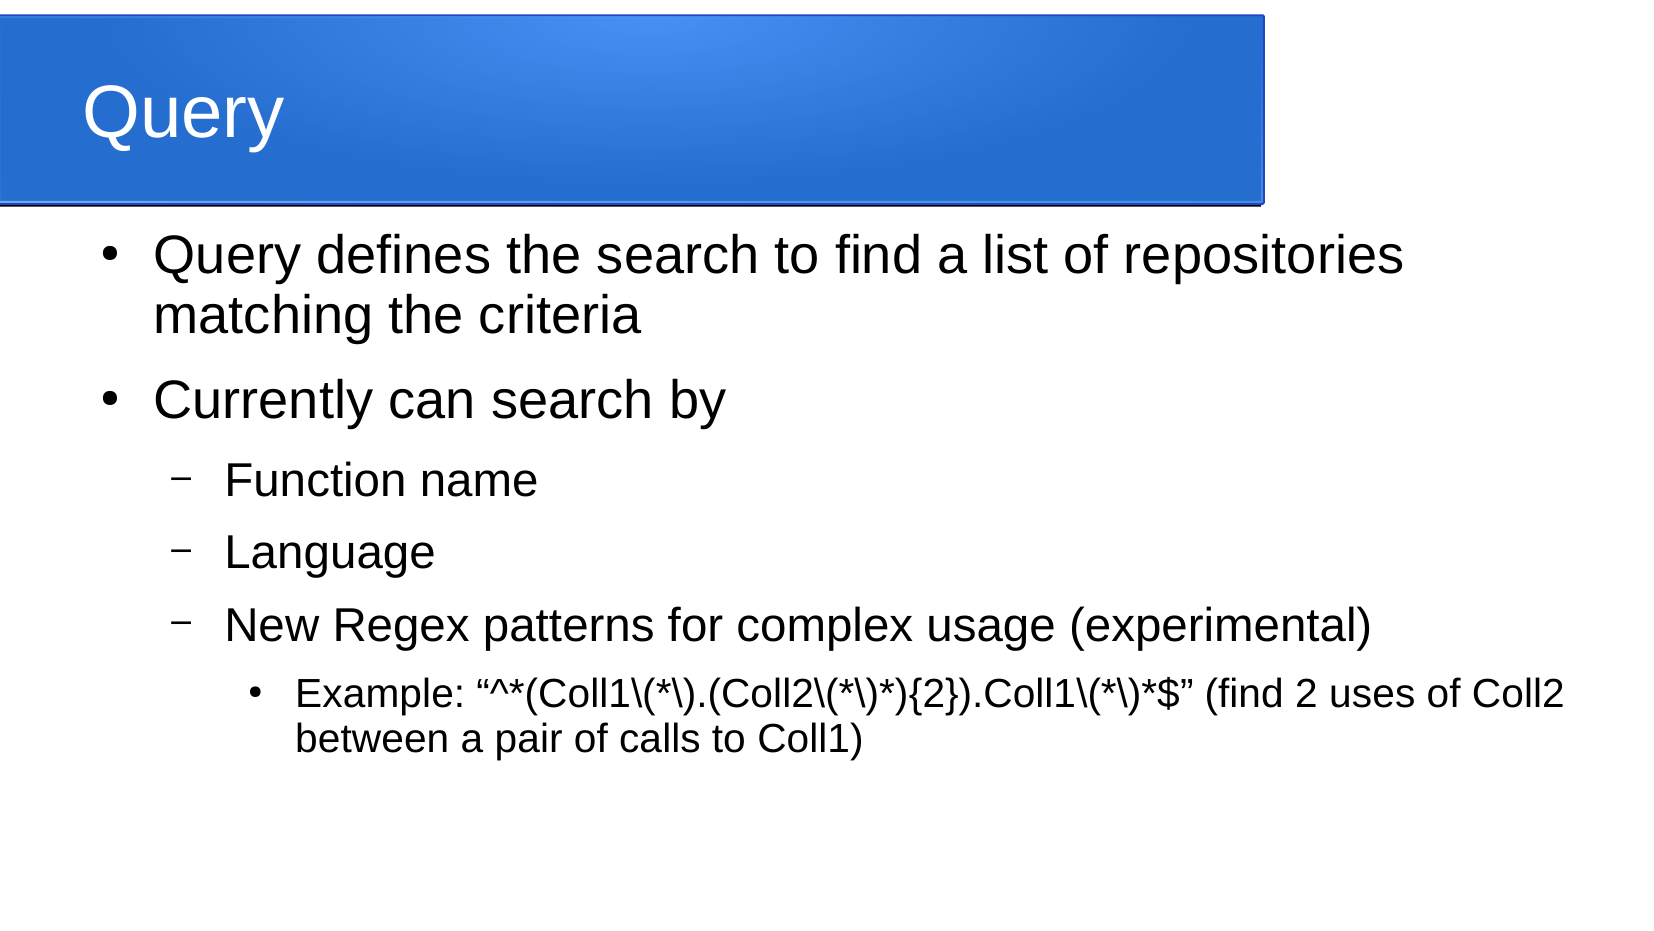

# Query
Query defines the search to find a list of repositories matching the criteria
Currently can search by
Function name
Language
New Regex patterns for complex usage (experimental)
Example: “^*(Coll1\(*\).(Coll2\(*\)*){2}).Coll1\(*\)*$” (find 2 uses of Coll2 between a pair of calls to Coll1)